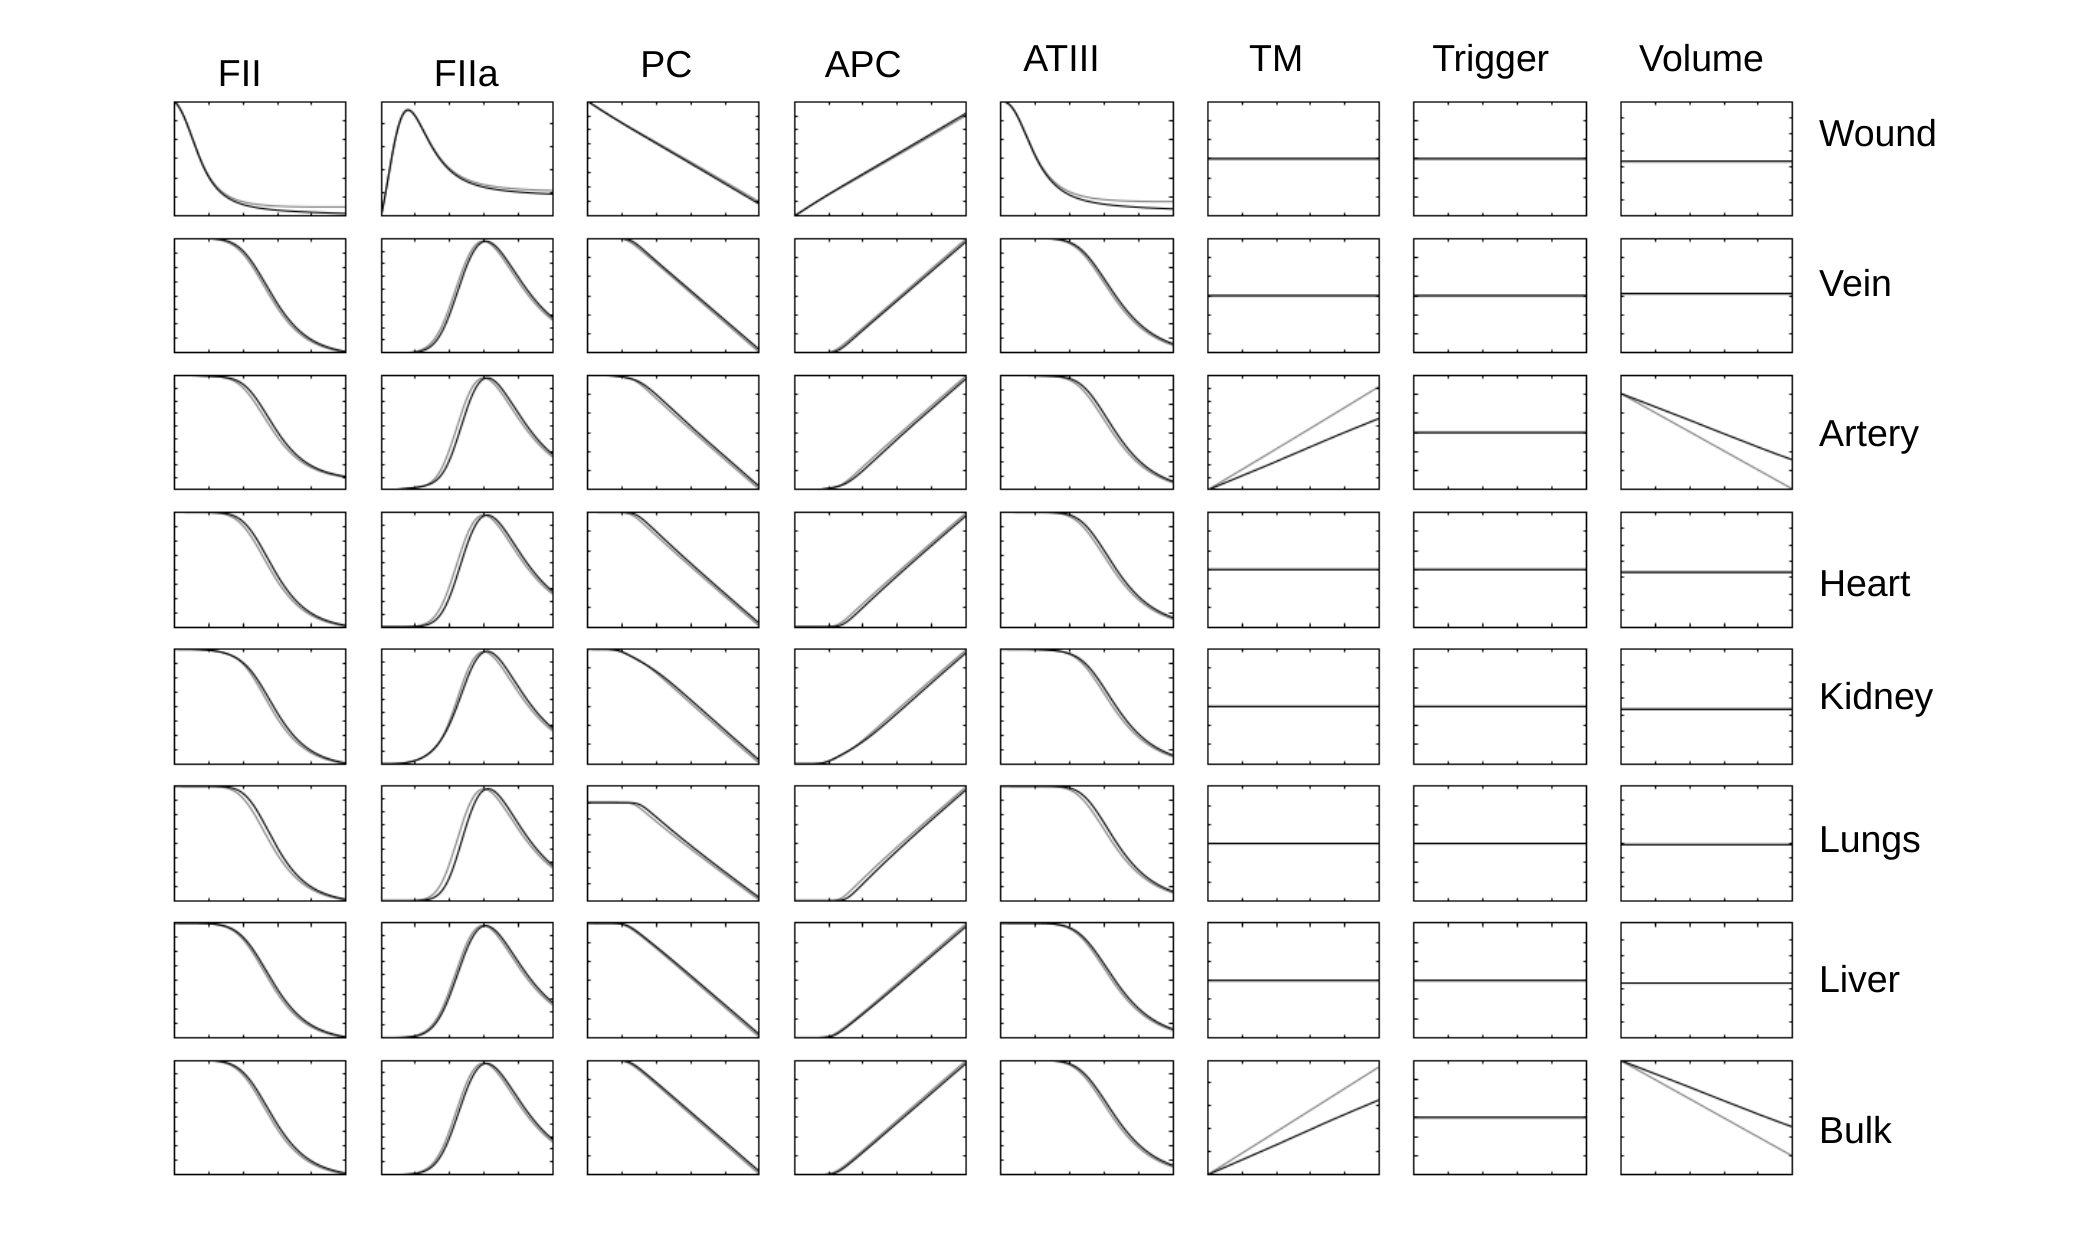

Volume
ATIII
TM
Trigger
PC
APC
FII
FIIa
Wound
Vein
Artery
Heart
Kidney
Lungs
Liver
Bulk